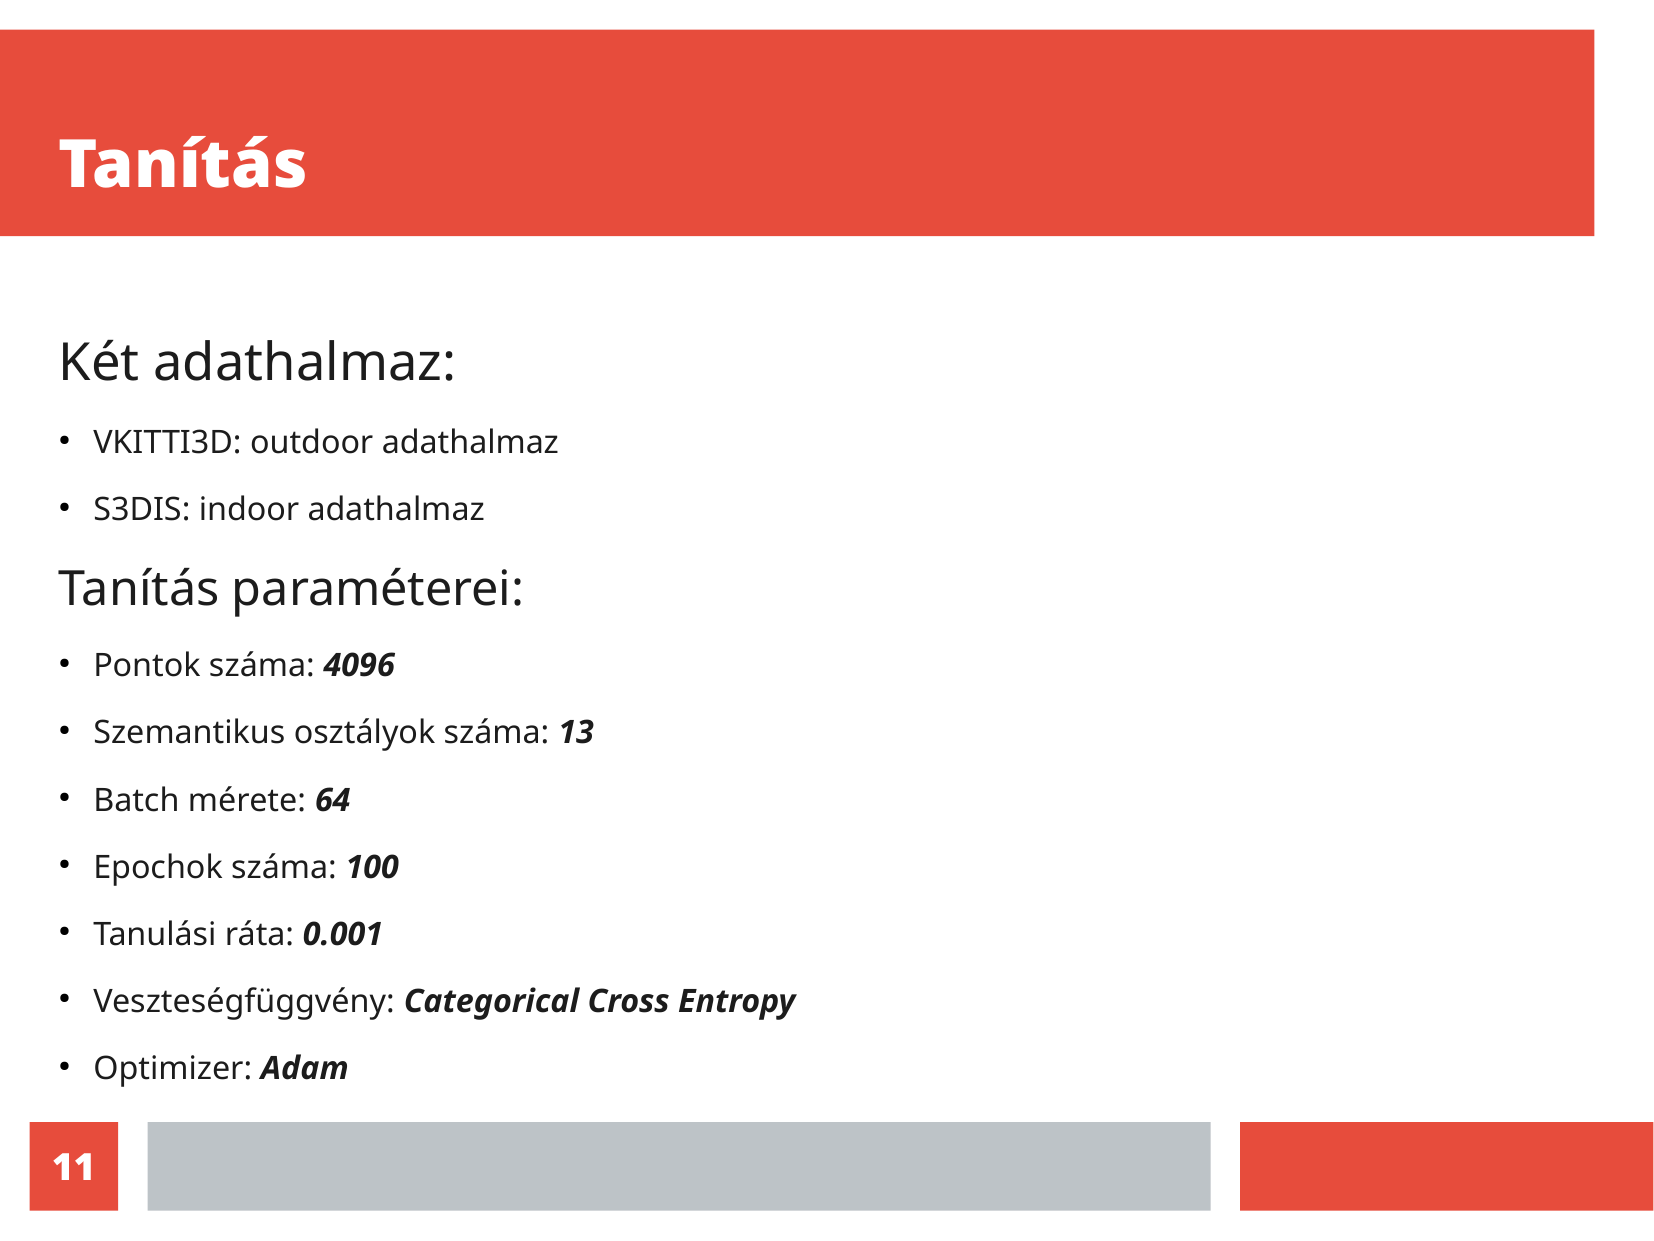

# Tanítás
Két adathalmaz:
VKITTI3D: outdoor adathalmaz
S3DIS: indoor adathalmaz
Tanítás paraméterei:
Pontok száma: 4096
Szemantikus osztályok száma: 13
Batch mérete: 64
Epochok száma: 100
Tanulási ráta: 0.001
Veszteségfüggvény: Categorical Cross Entropy
Optimizer: Adam
11